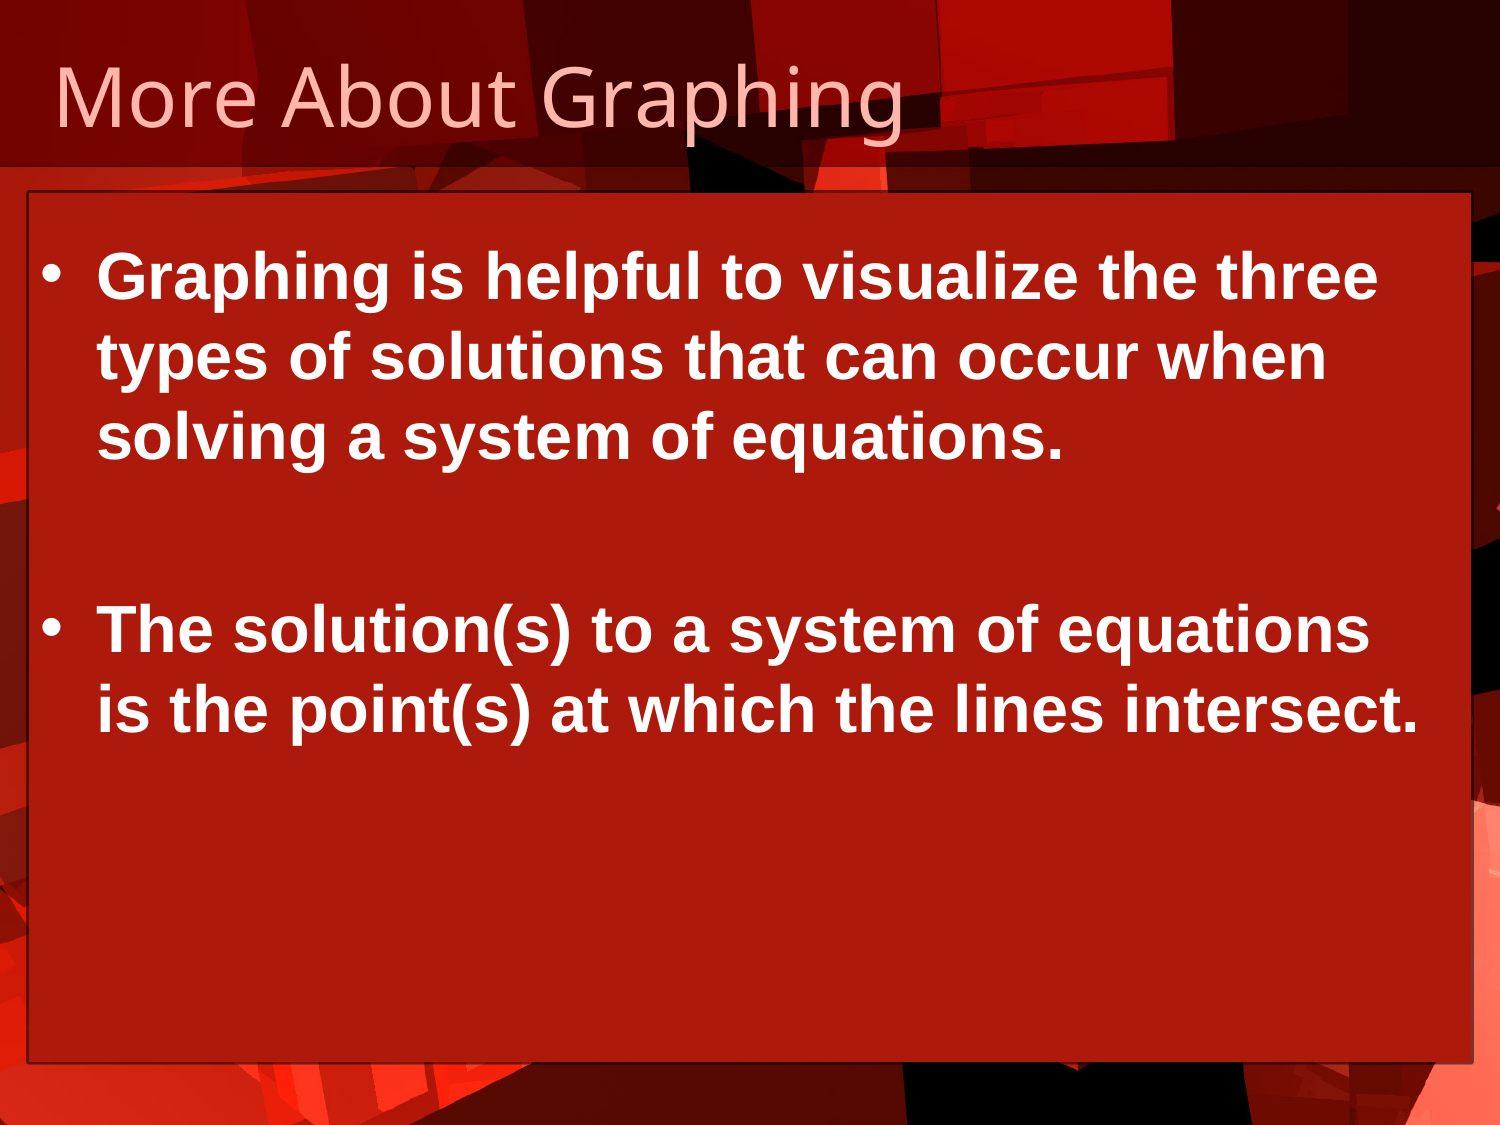

# More About Graphing
Graphing is helpful to visualize the three types of solutions that can occur when solving a system of equations.
The solution(s) to a system of equations is the point(s) at which the lines intersect.